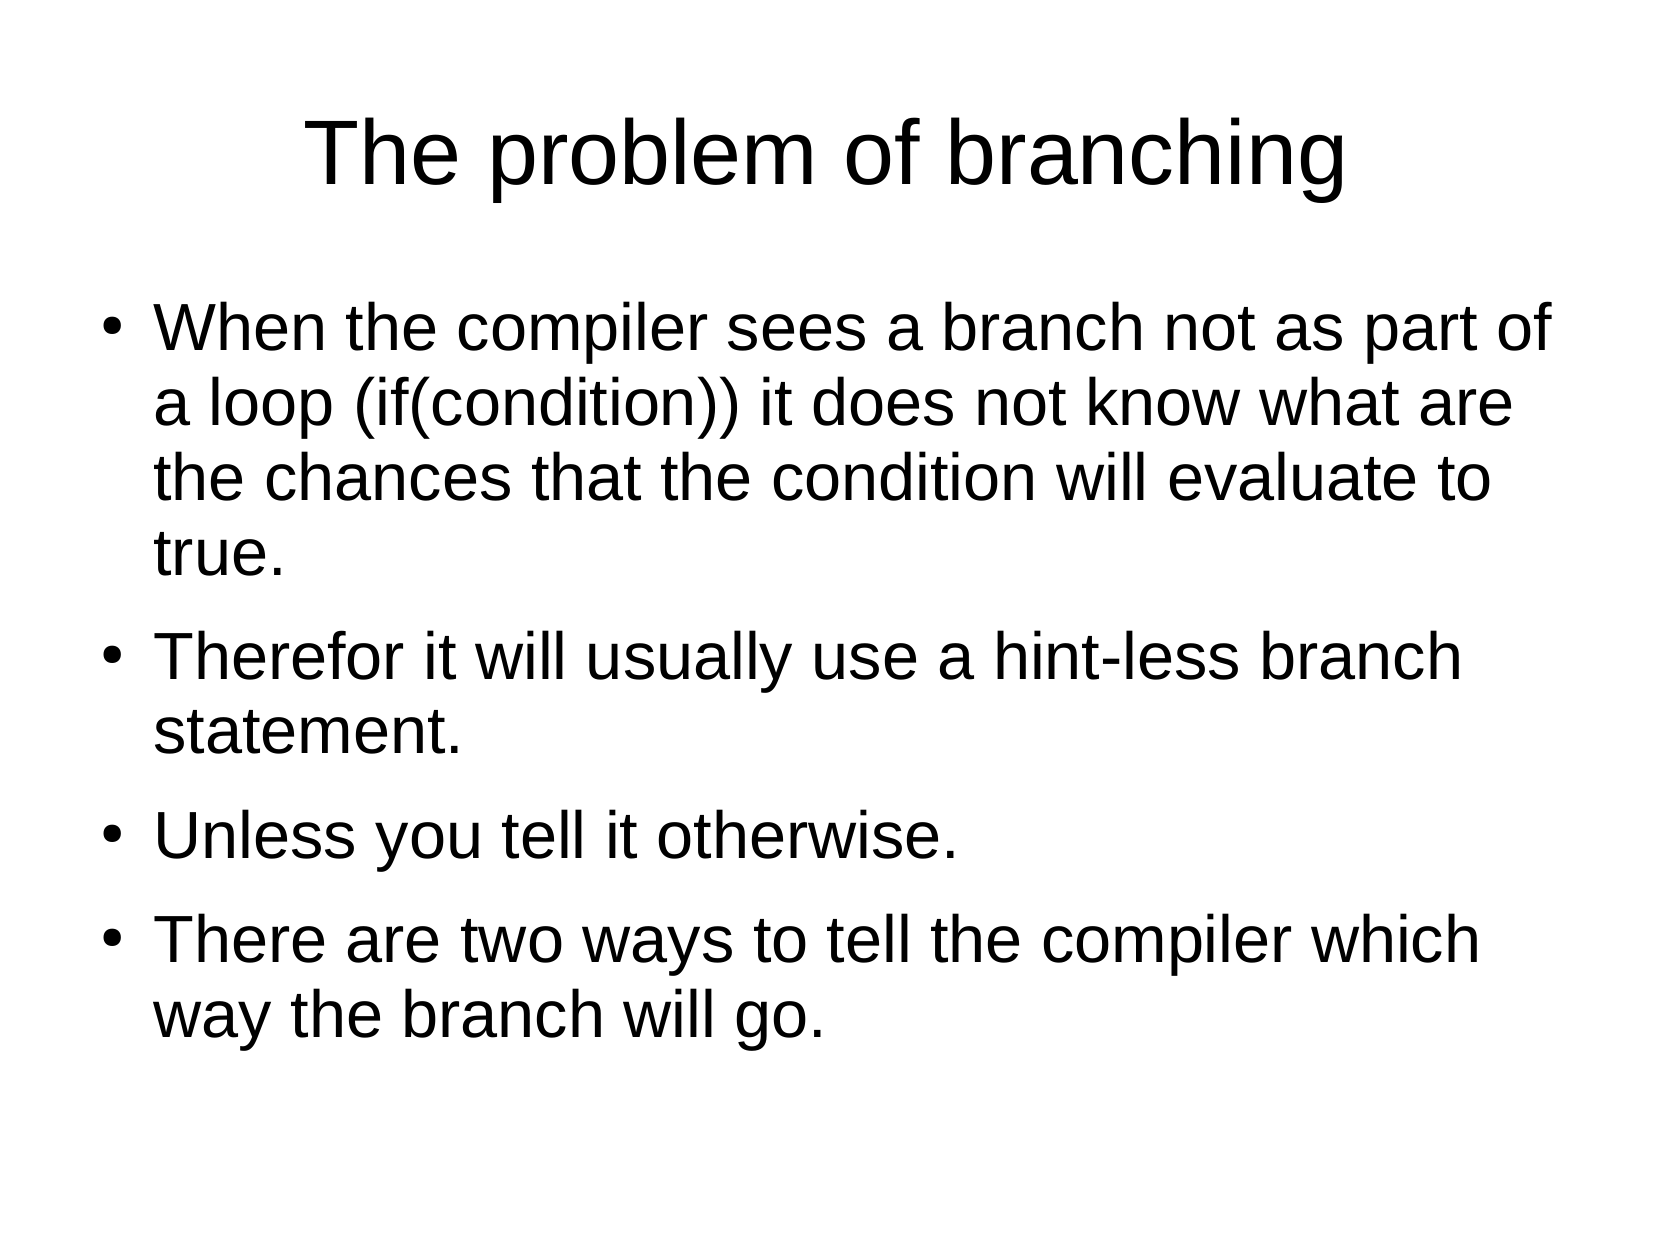

# The problem of branching
When the compiler sees a branch not as part of a loop (if(condition)) it does not know what are the chances that the condition will evaluate to true.
Therefor it will usually use a hint-less branch statement.
Unless you tell it otherwise.
There are two ways to tell the compiler which way the branch will go.